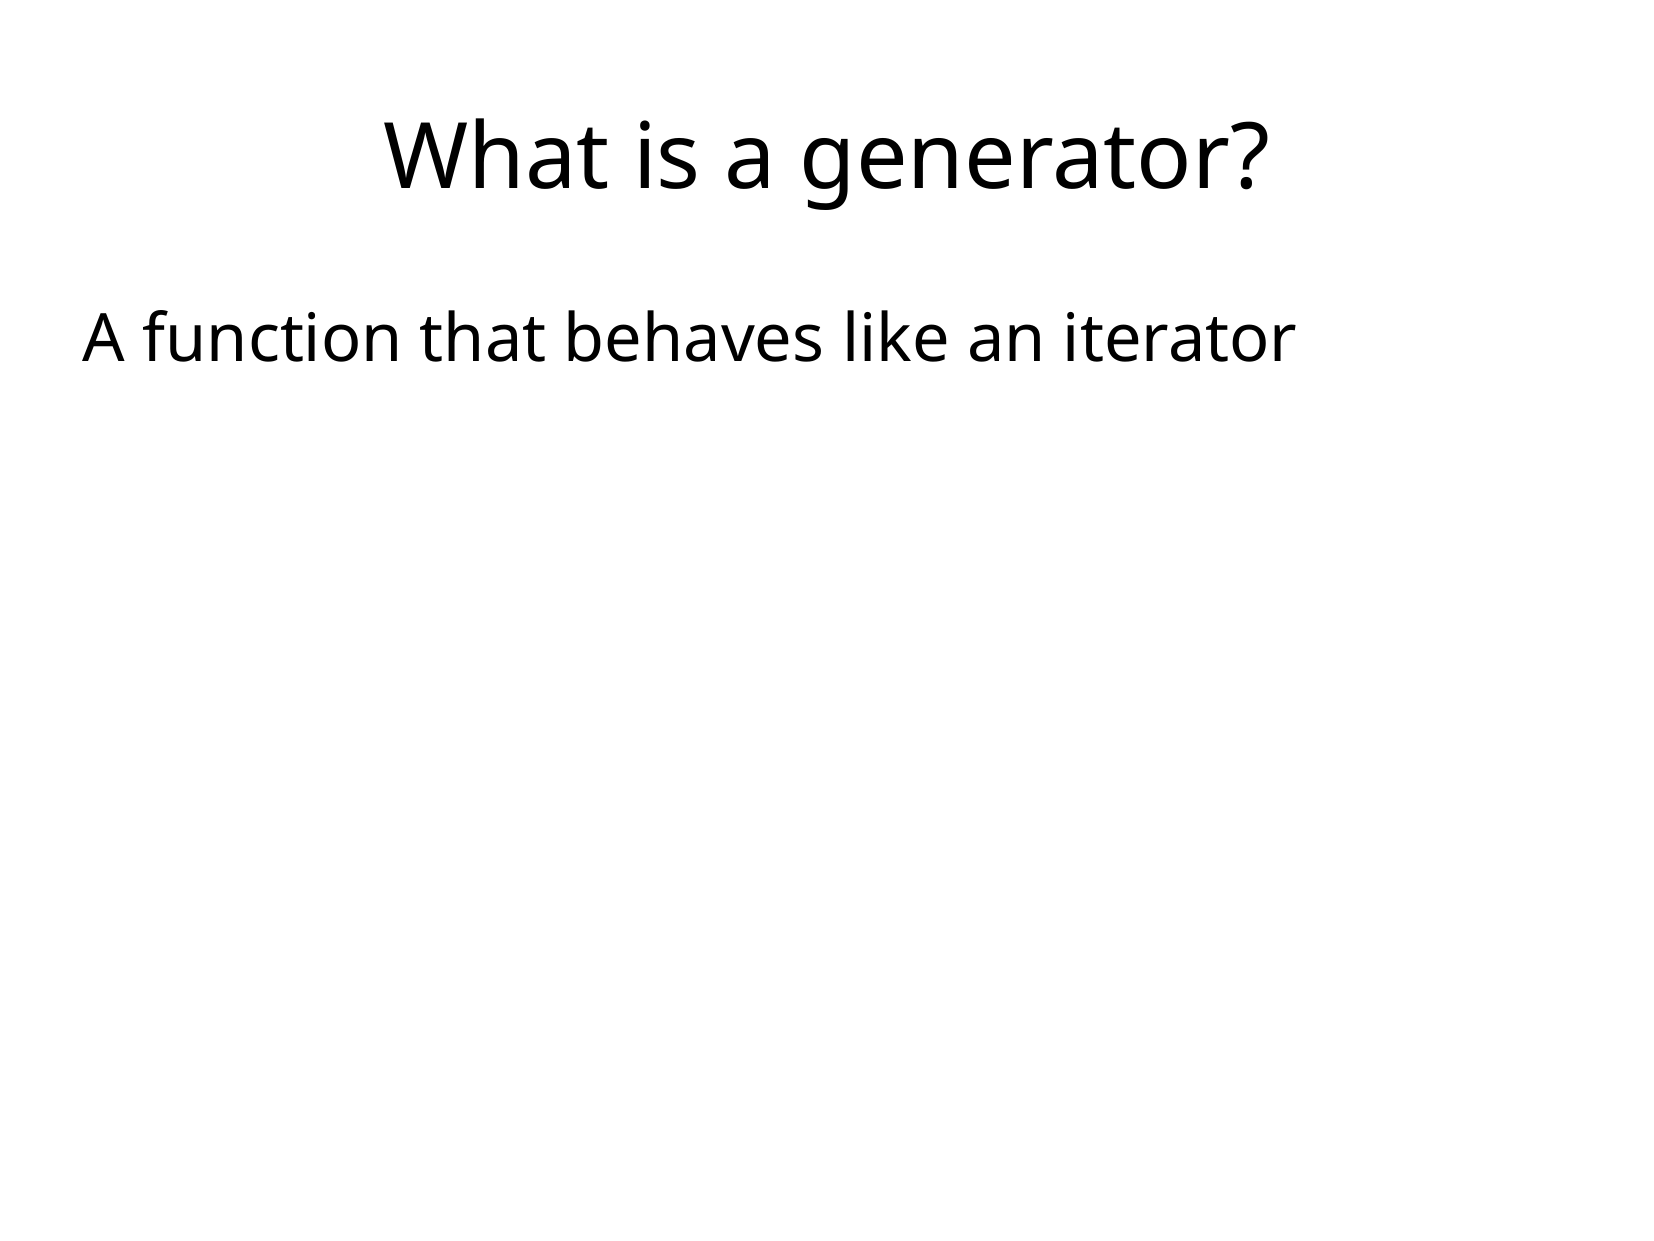

# What is a generator?
A function that behaves like an iterator